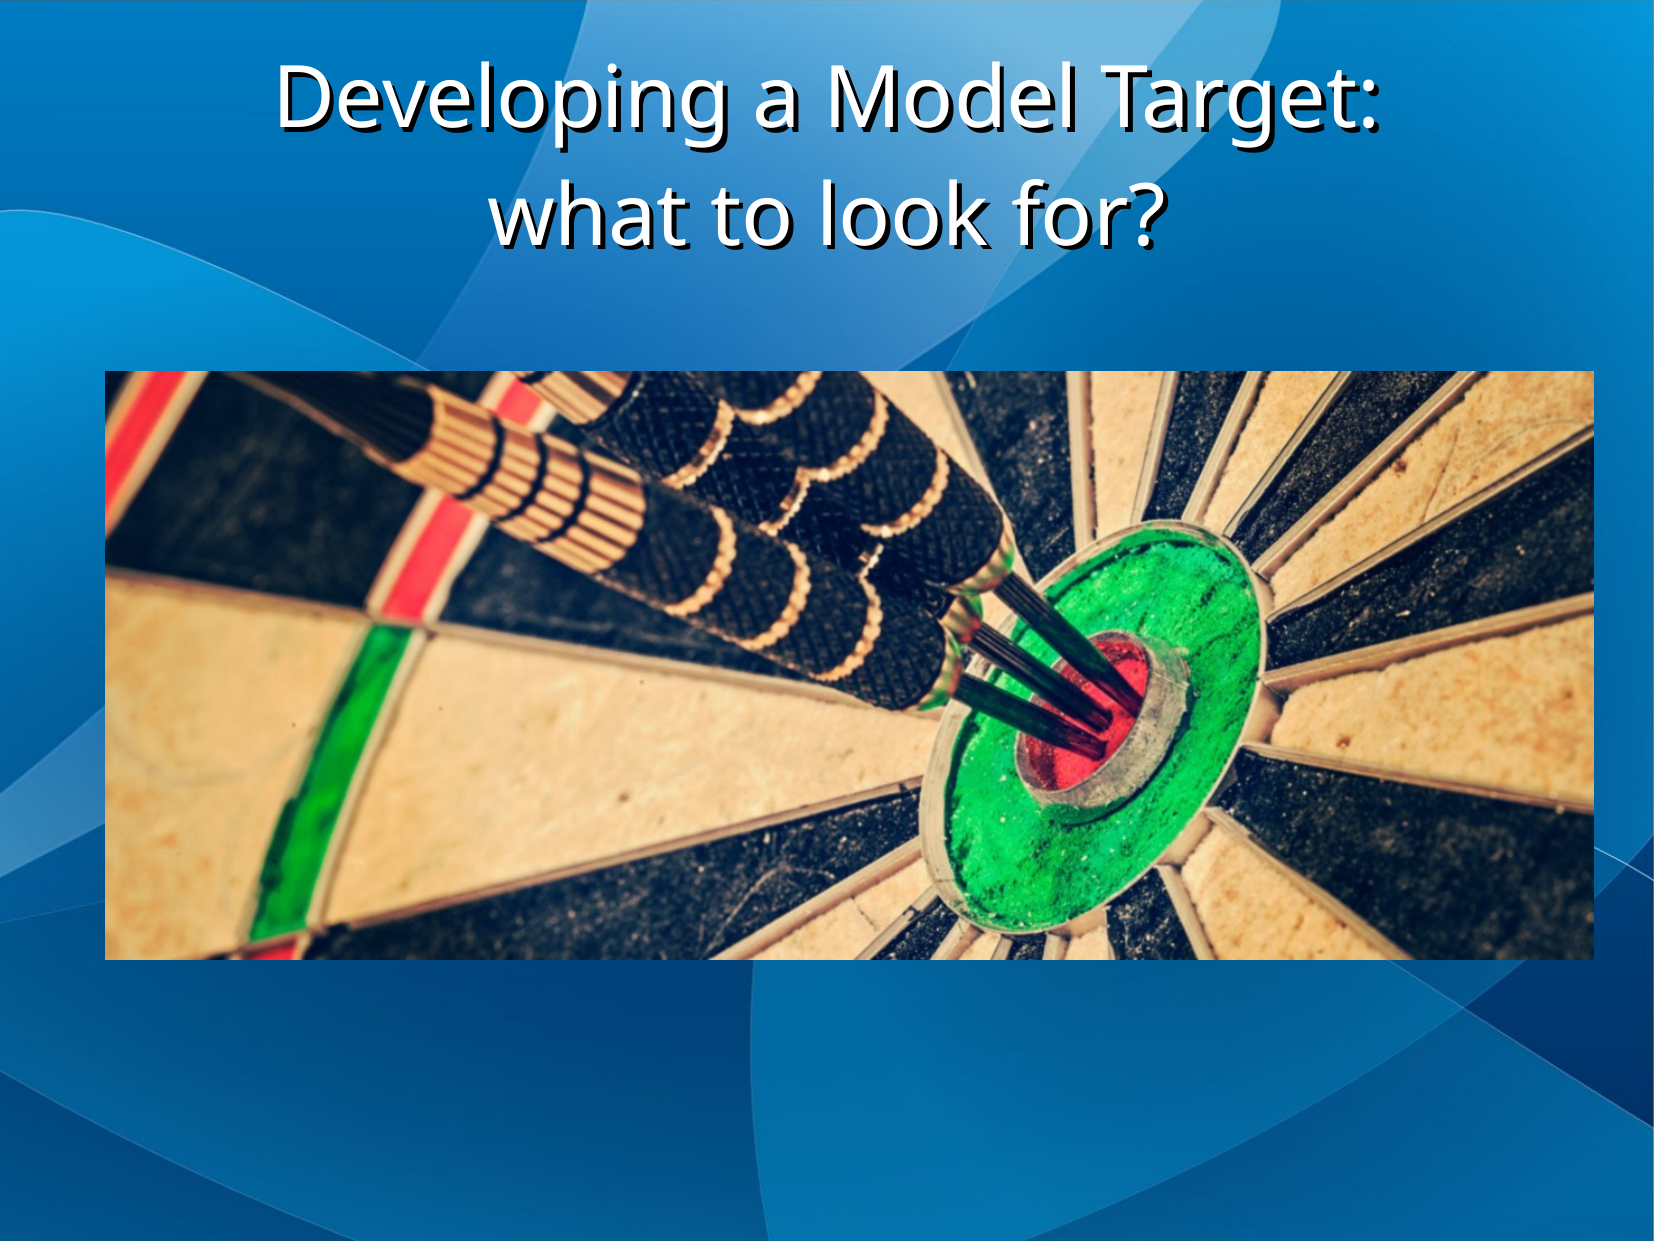

# Developing a Model Target: what to look for?